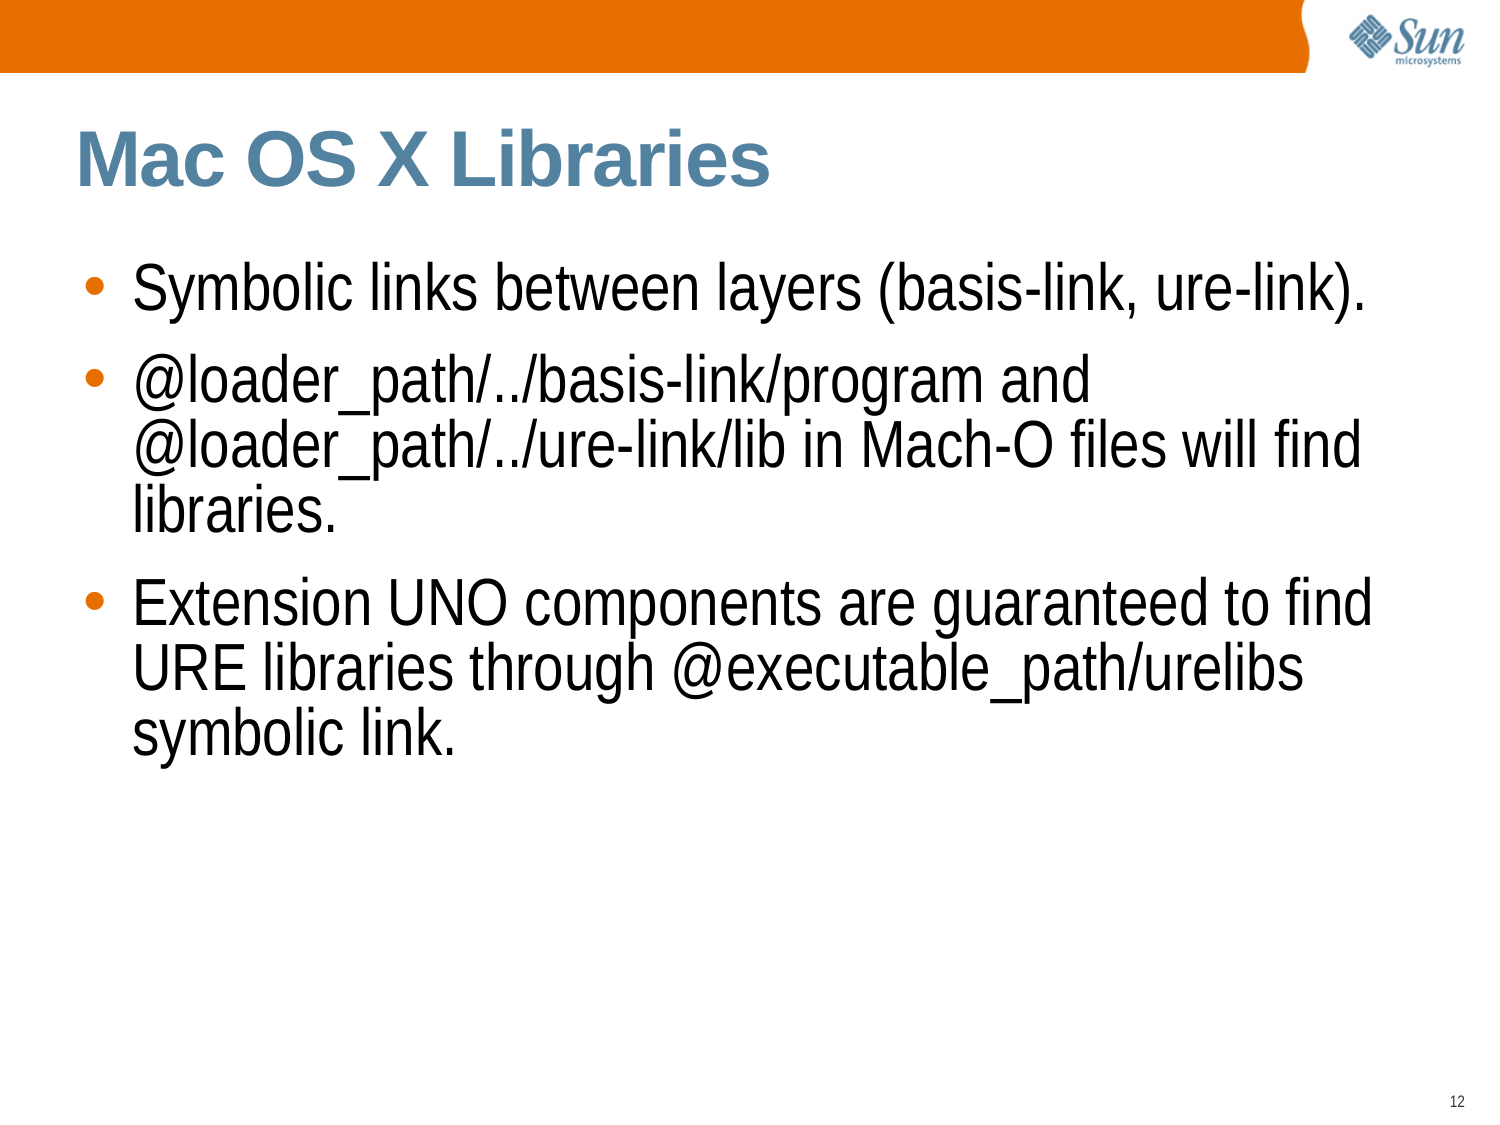

# Mac OS X Libraries
Symbolic links between layers (basis-link, ure-link).
@loader_path/../basis-link/program and @loader_path/../ure-link/lib in Mach-O files will find libraries.
Extension UNO components are guaranteed to find URE libraries through @executable_path/urelibs symbolic link.